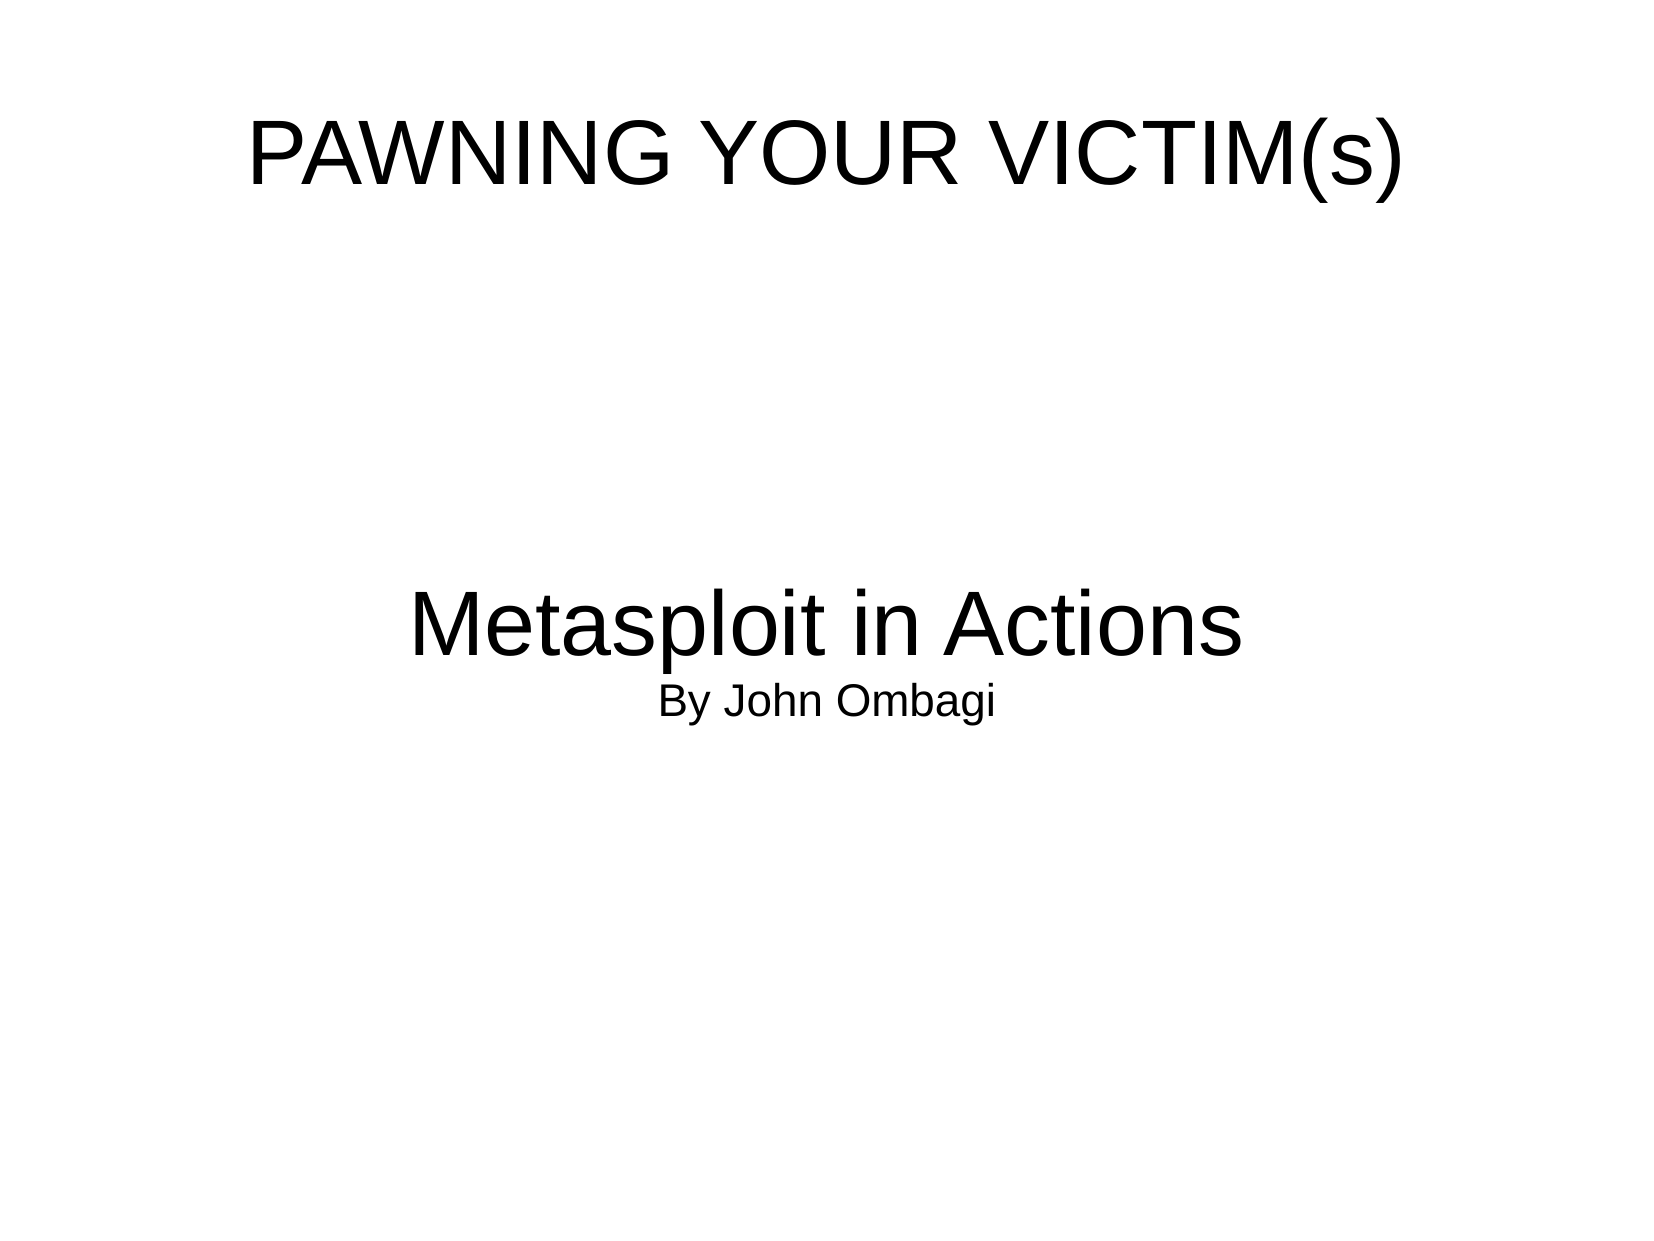

# PAWNING YOUR VICTIM(s)
Metasploit in Actions
By John Ombagi